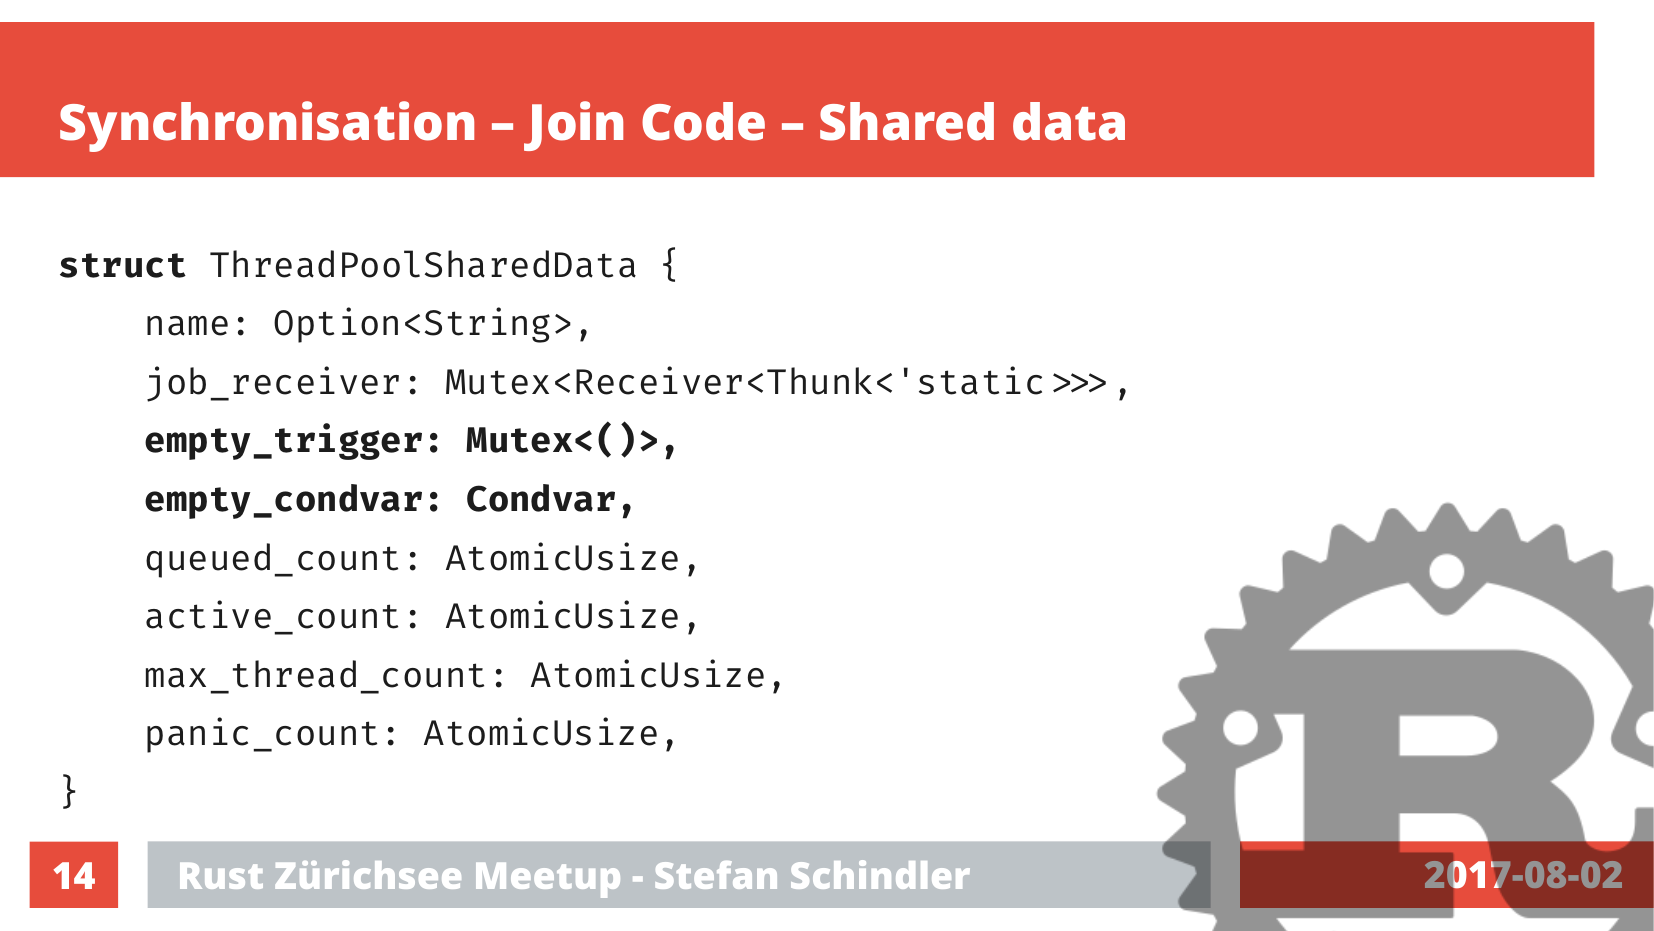

# Synchronisation – Join Code – Shared data
struct ThreadPoolSharedData {
 name: Option<String>,
 job_receiver: Mutex<Receiver<Thunk<'static>>>,
 empty_trigger: Mutex<()>,
 empty_condvar: Condvar,
 queued_count: AtomicUsize,
 active_count: AtomicUsize,
 max_thread_count: AtomicUsize,
 panic_count: AtomicUsize,
}
14
Rust Zürichsee Meetup - Stefan Schindler
2017-08-02